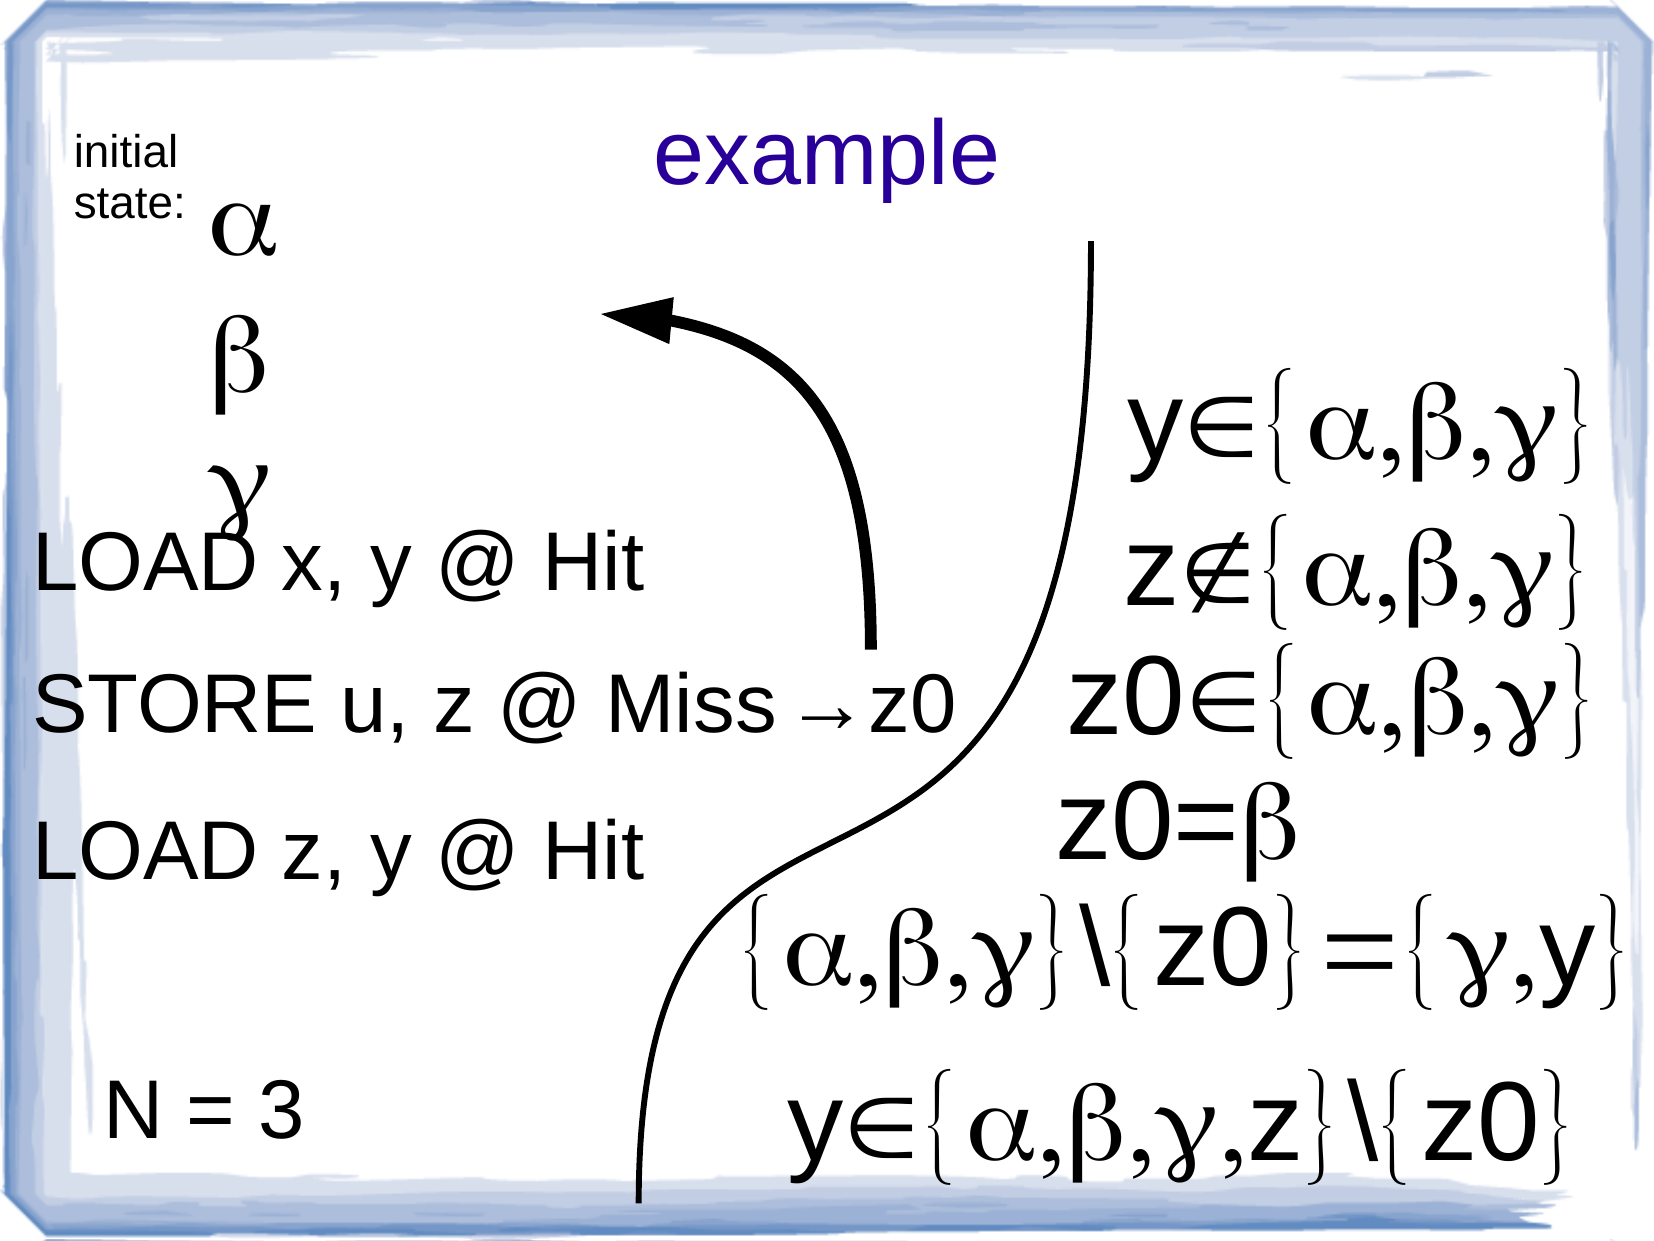

# example
 a
initial
state:
 b
 g
y{a,b,g}
z{a,b,g}
LOAD x, y @ Hit
z0{a,b,g}
STORE u, z @ Miss
→z0
 z0=b
{a,b,g}\{z0}={g,y}
LOAD z, y @ Hit
y{a,b,g,z}\{z0}
N = 3